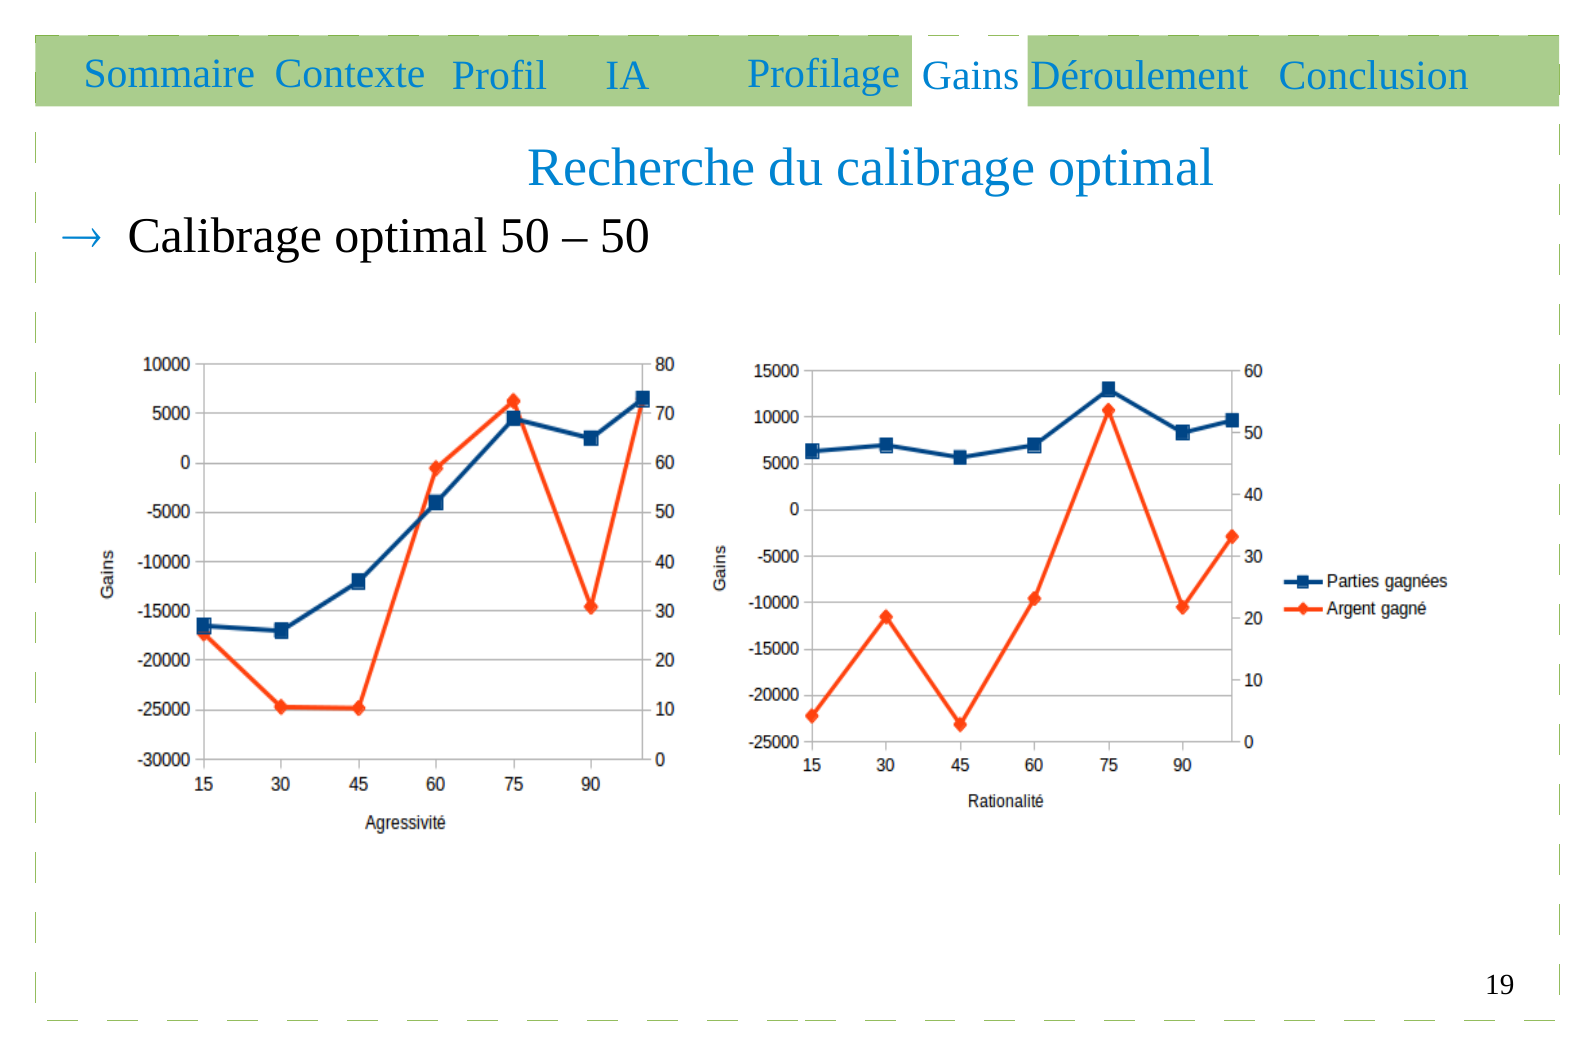

Profilage
Sommaire
Contexte
Profil
Gains
Déroulement
Conclusion
IA
		Recherche du calibrage optimal
® Calibrage optimal 50 – 50
19